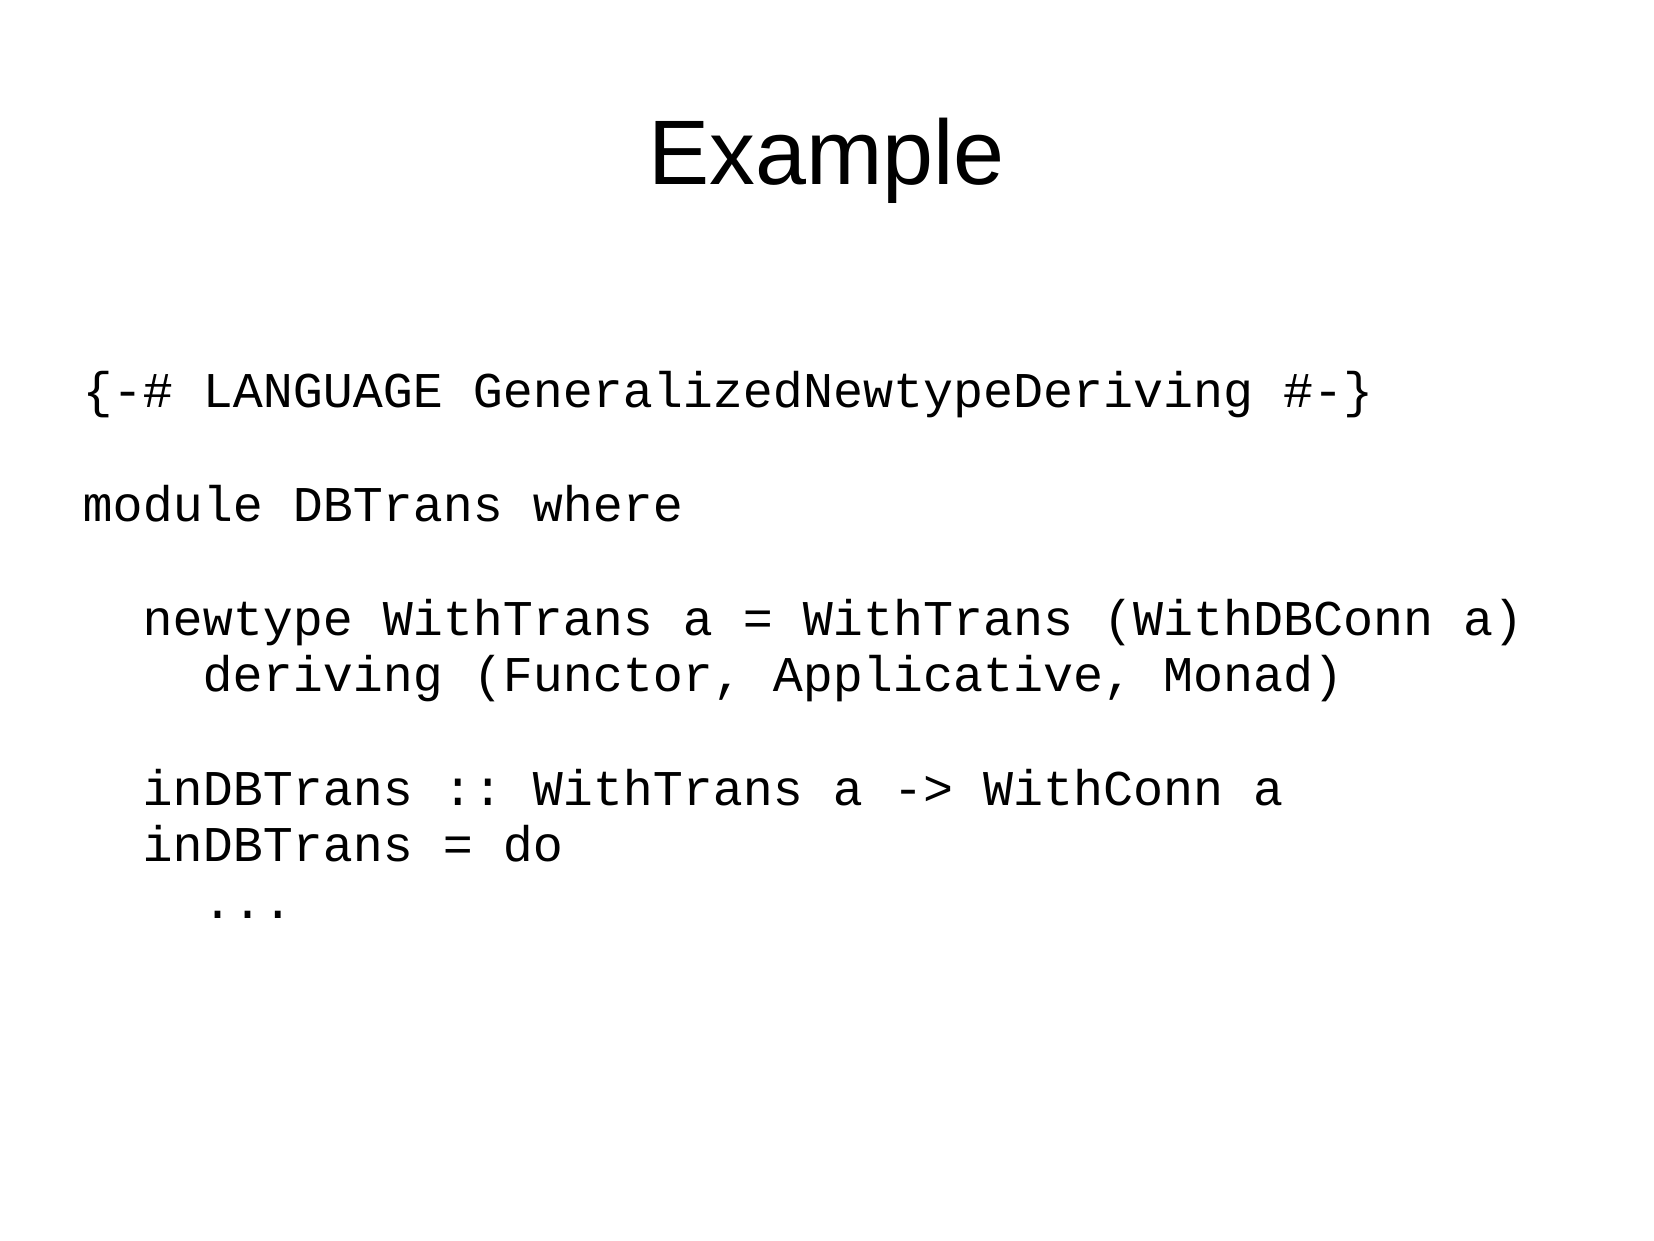

# Example
{-# LANGUAGE GeneralizedNewtypeDeriving #-}
module DBTrans where
 newtype WithTrans a = WithTrans (WithDBConn a)
 deriving (Functor, Applicative, Monad)
 inDBTrans :: WithTrans a -> WithConn a
 inDBTrans = do
 ...